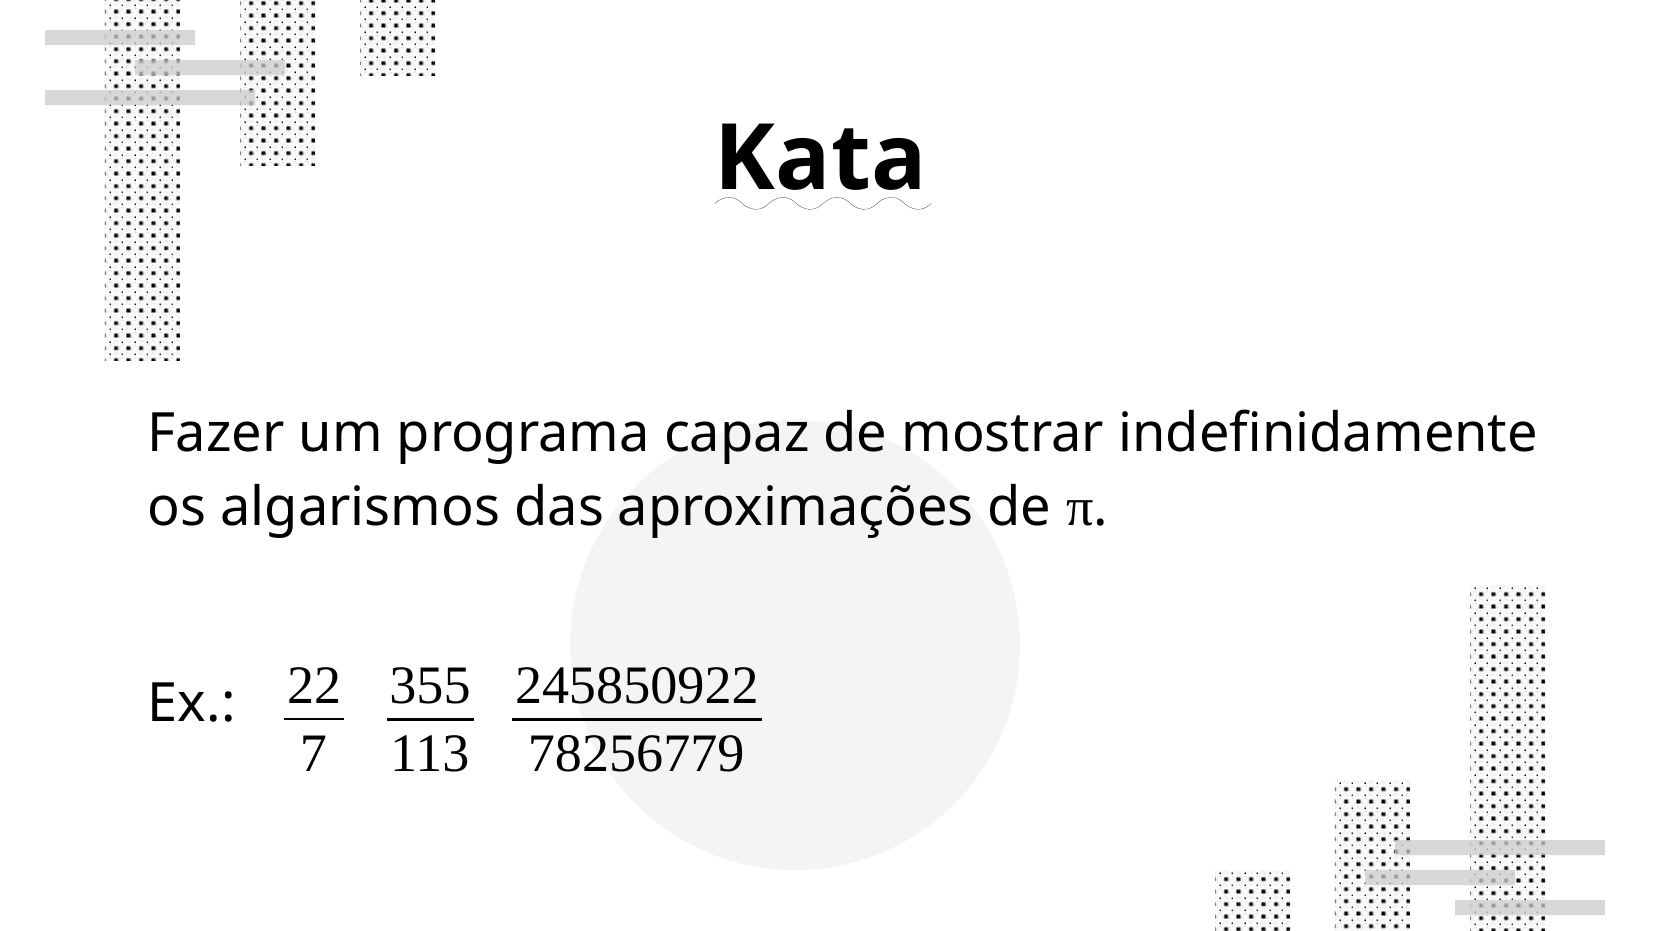

# Kata
Fazer um programa capaz de mostrar indefinidamente os algarismos das aproximações de π.
Ex.: